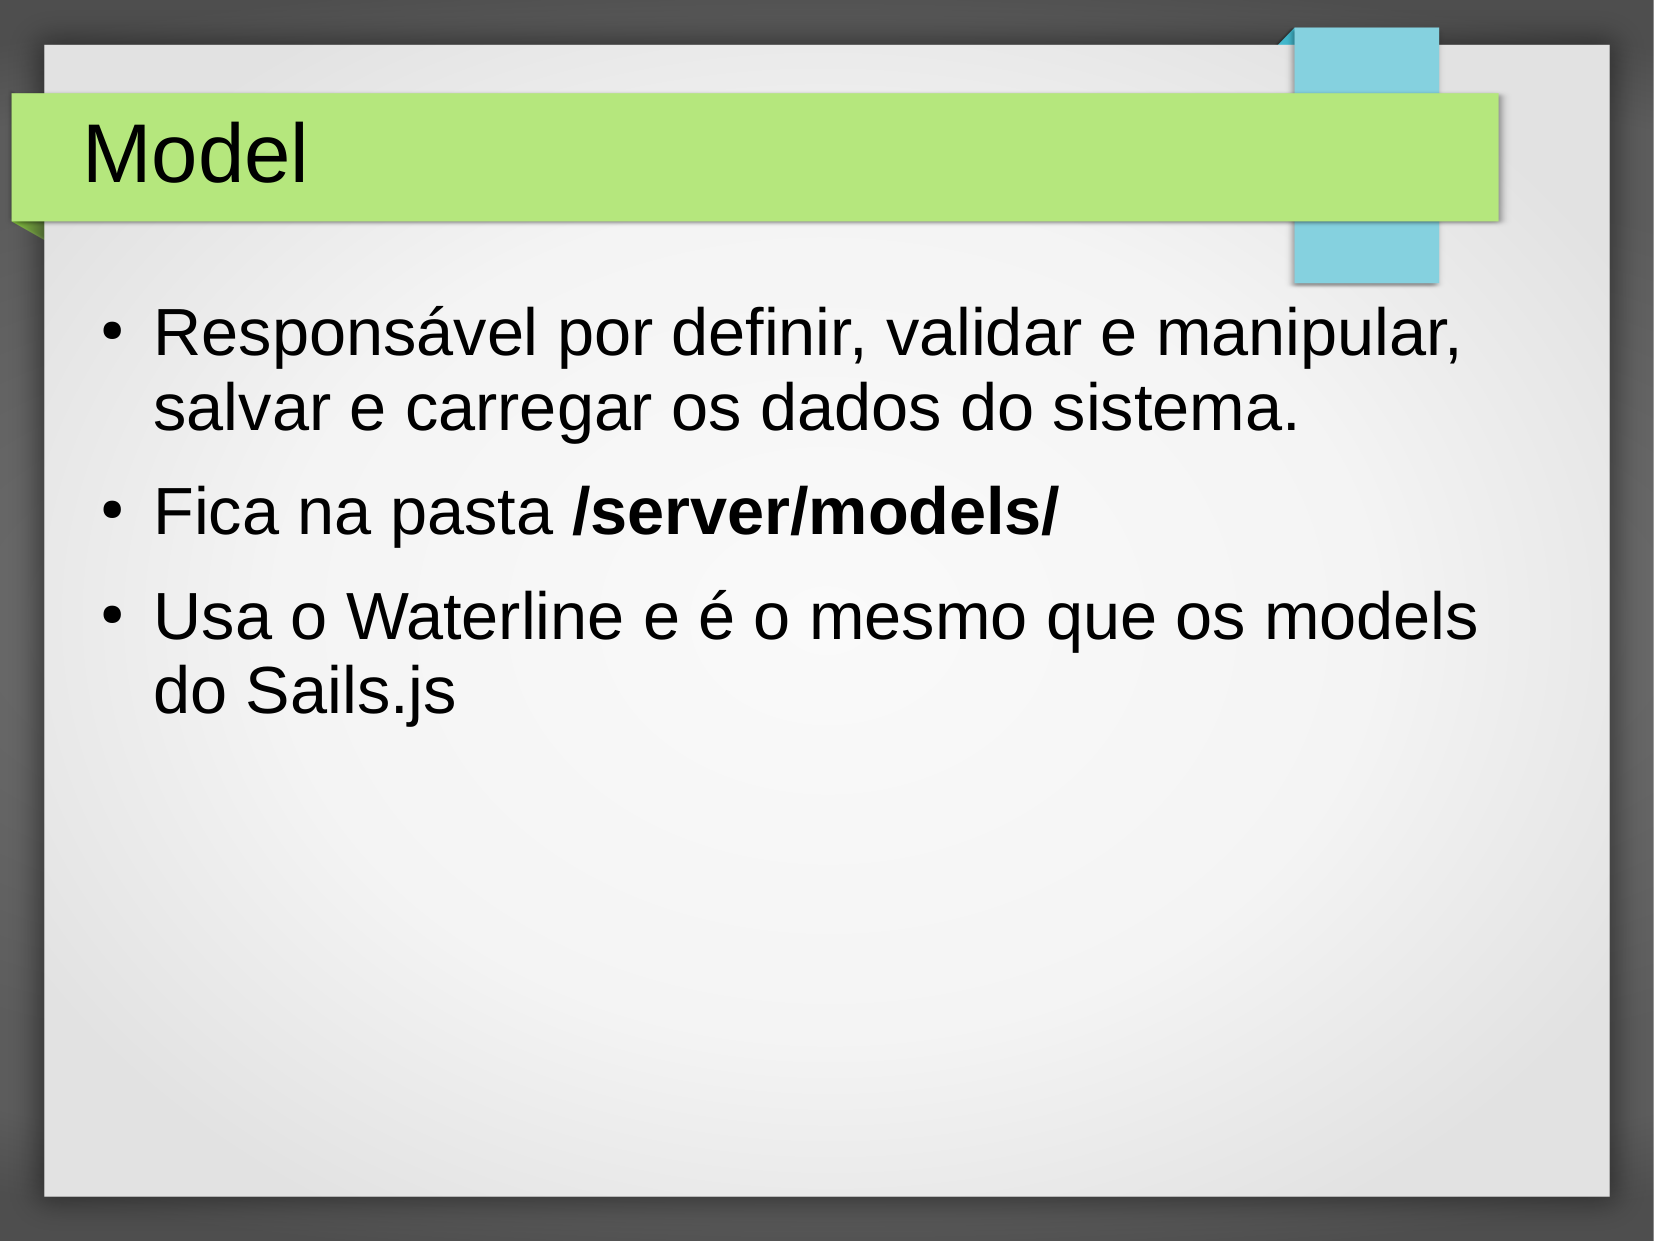

# Model
Responsável por definir, validar e manipular, salvar e carregar os dados do sistema.
Fica na pasta /server/models/
Usa o Waterline e é o mesmo que os models do Sails.js